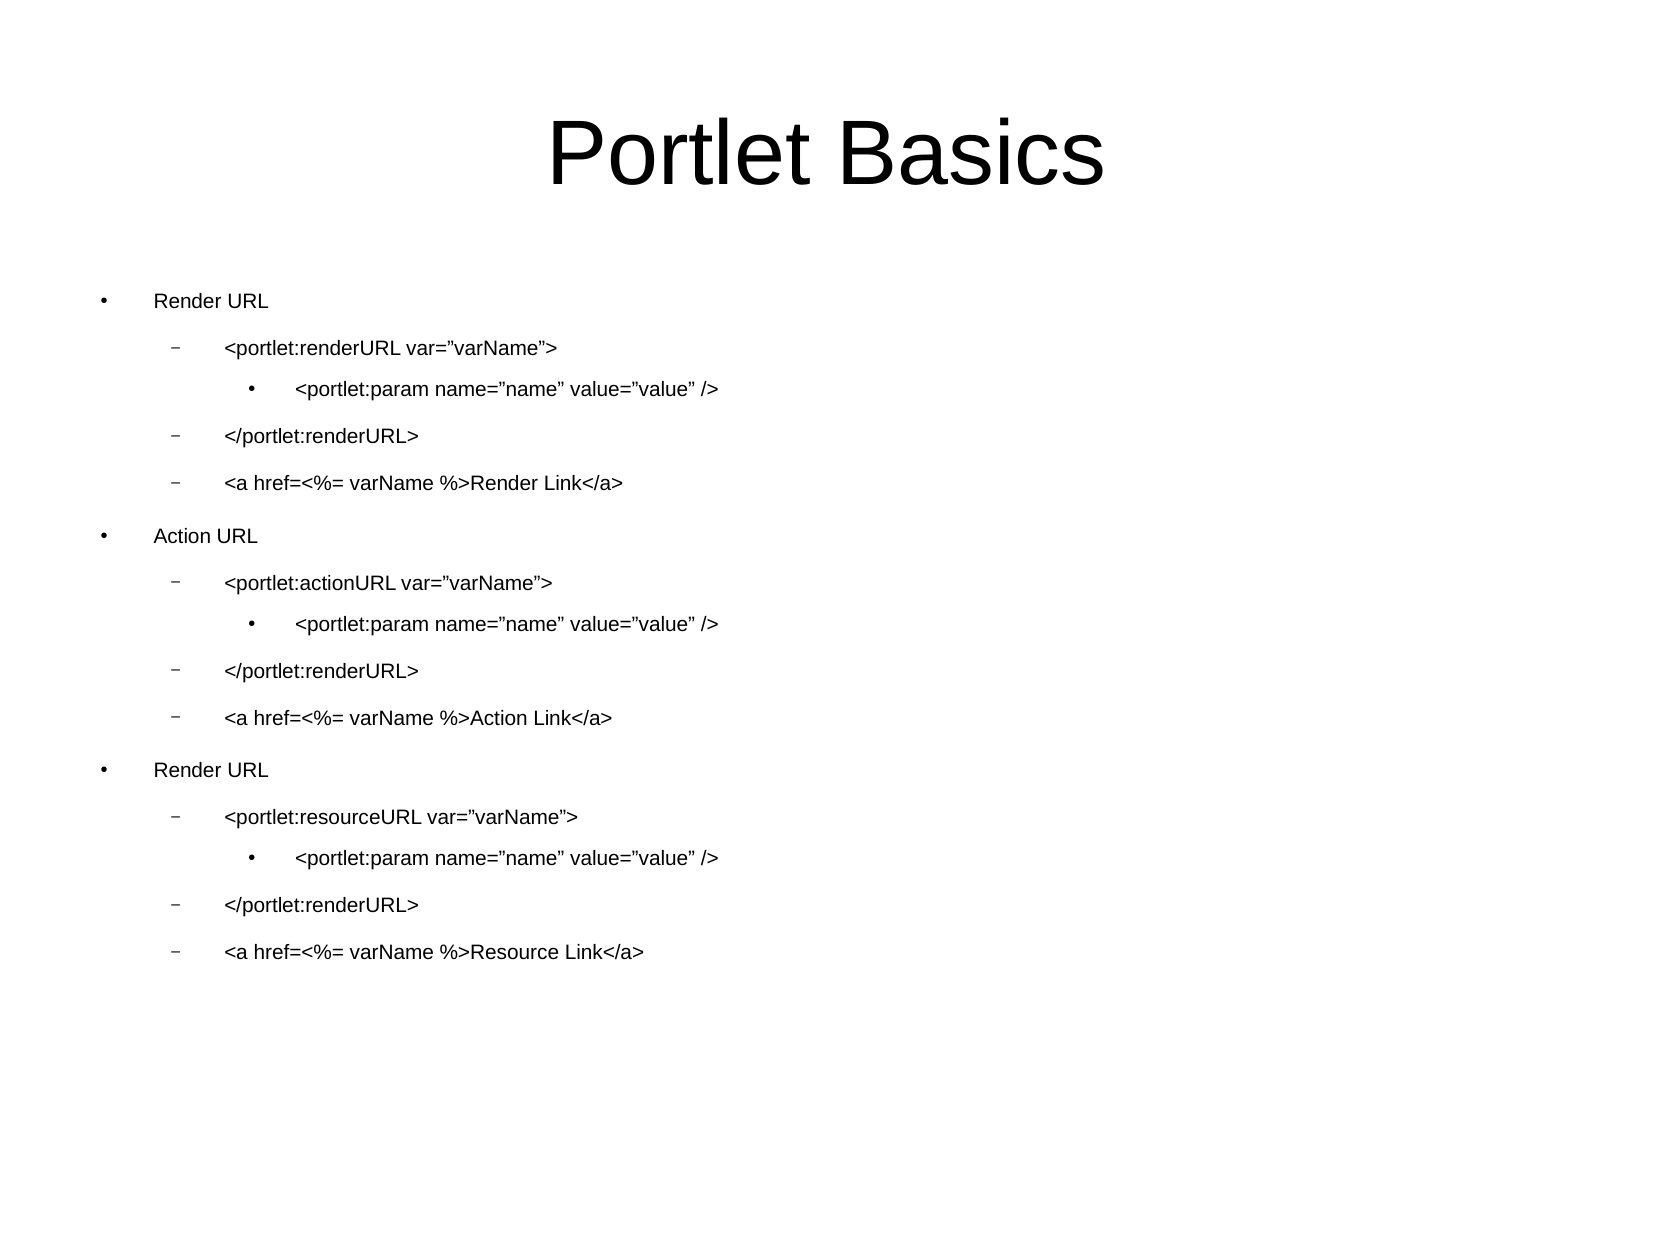

# Portlet Basics
Render URL
<portlet:renderURL var=”varName”>
<portlet:param name=”name” value=”value” />
</portlet:renderURL>
<a href=<%= varName %>Render Link</a>
Action URL
<portlet:actionURL var=”varName”>
<portlet:param name=”name” value=”value” />
</portlet:renderURL>
<a href=<%= varName %>Action Link</a>
Render URL
<portlet:resourceURL var=”varName”>
<portlet:param name=”name” value=”value” />
</portlet:renderURL>
<a href=<%= varName %>Resource Link</a>